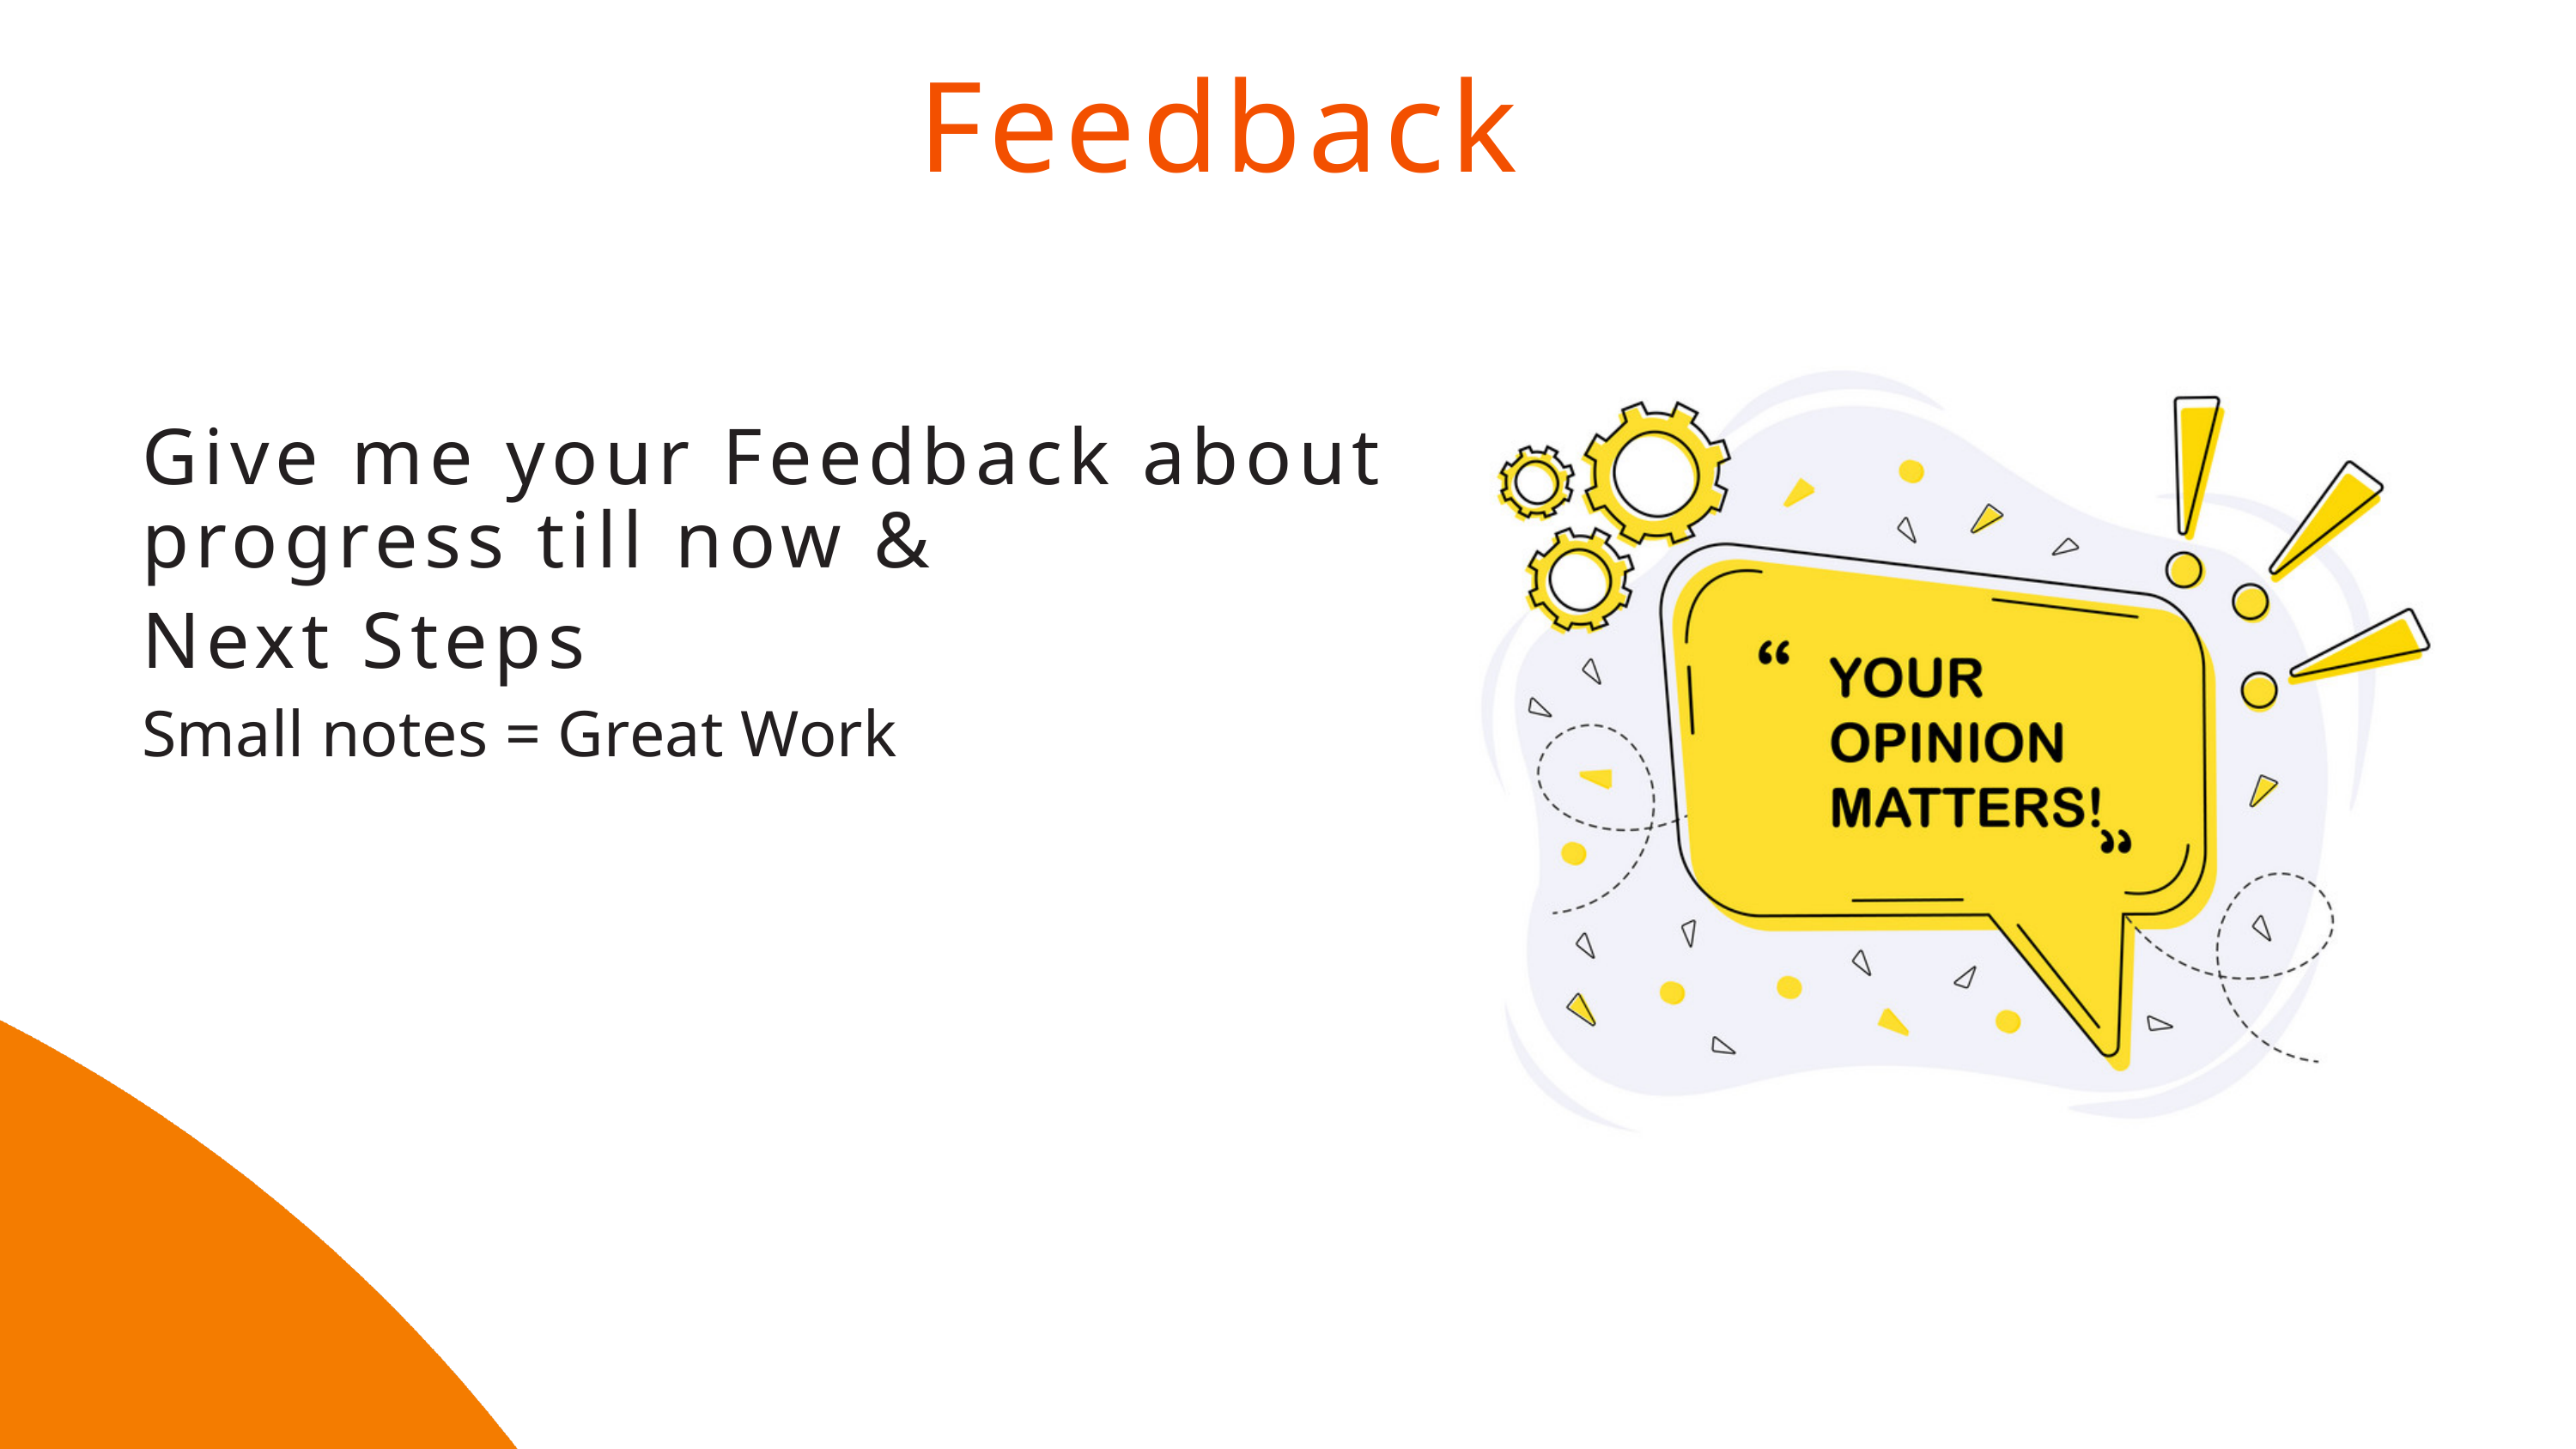

Feedback
Give me your Feedback about progress till now &
Next Steps
Small notes = Great Work